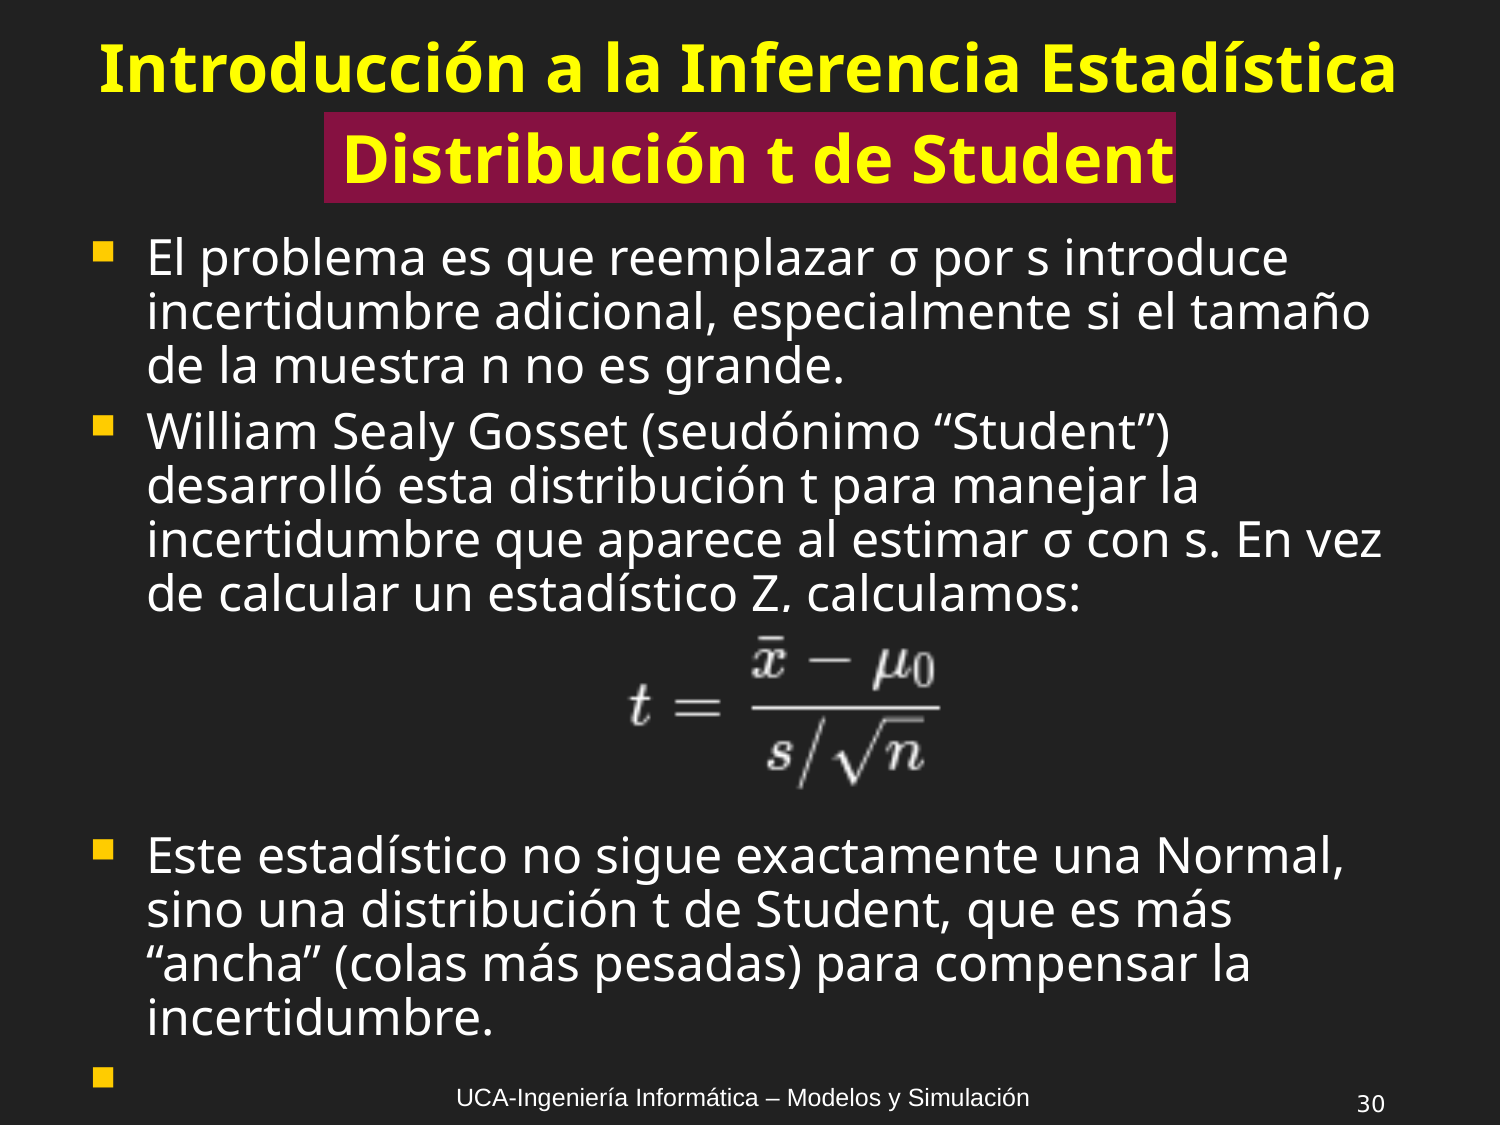

# Introducción a la Inferencia Estadística Distribución t de Student
El problema es que reemplazar σ por s introduce incertidumbre adicional, especialmente si el tamaño de la muestra n no es grande.
William Sealy Gosset (seudónimo “Student”) desarrolló esta distribución t para manejar la incertidumbre que aparece al estimar σ con s. En vez de calcular un estadístico Z, calculamos:
Este estadístico no sigue exactamente una Normal, sino una distribución t de Student, que es más “ancha” (colas más pesadas) para compensar la incertidumbre.